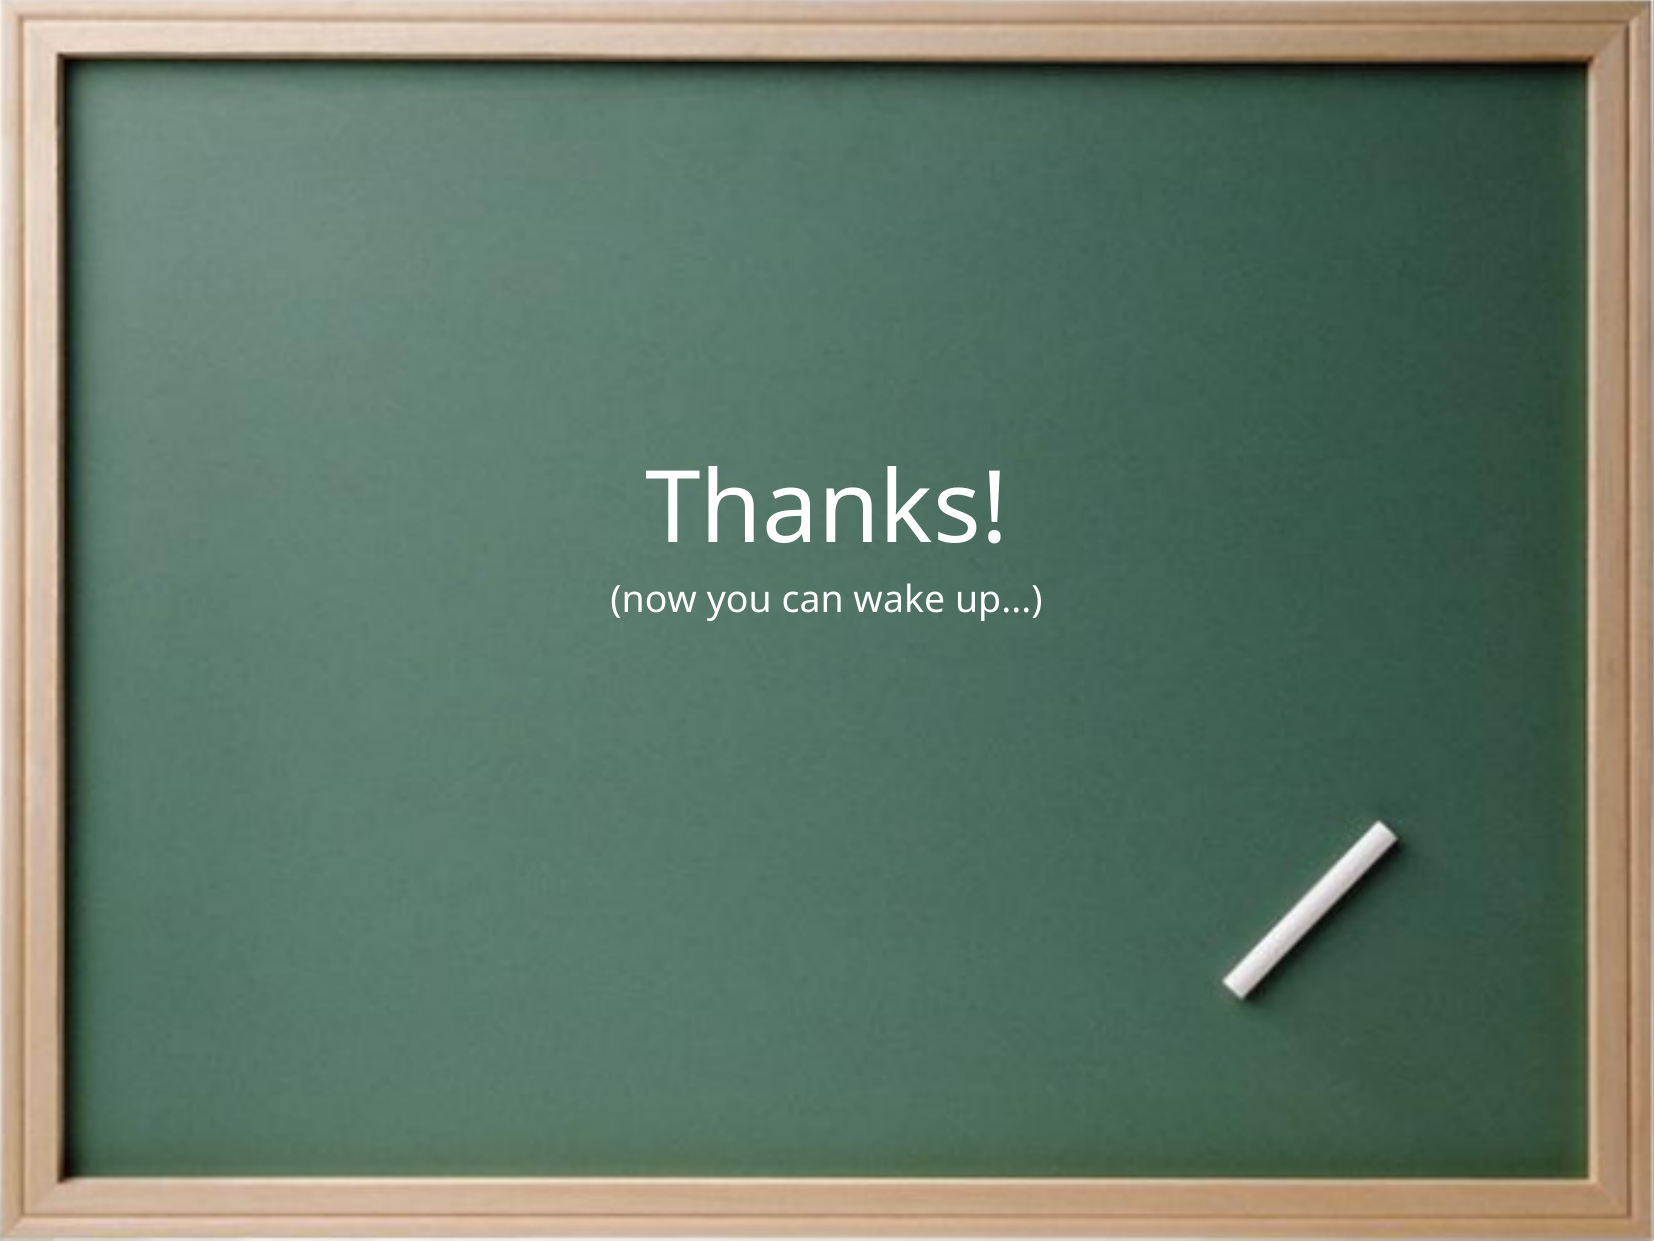

# Thanks!
(now you can wake up...)